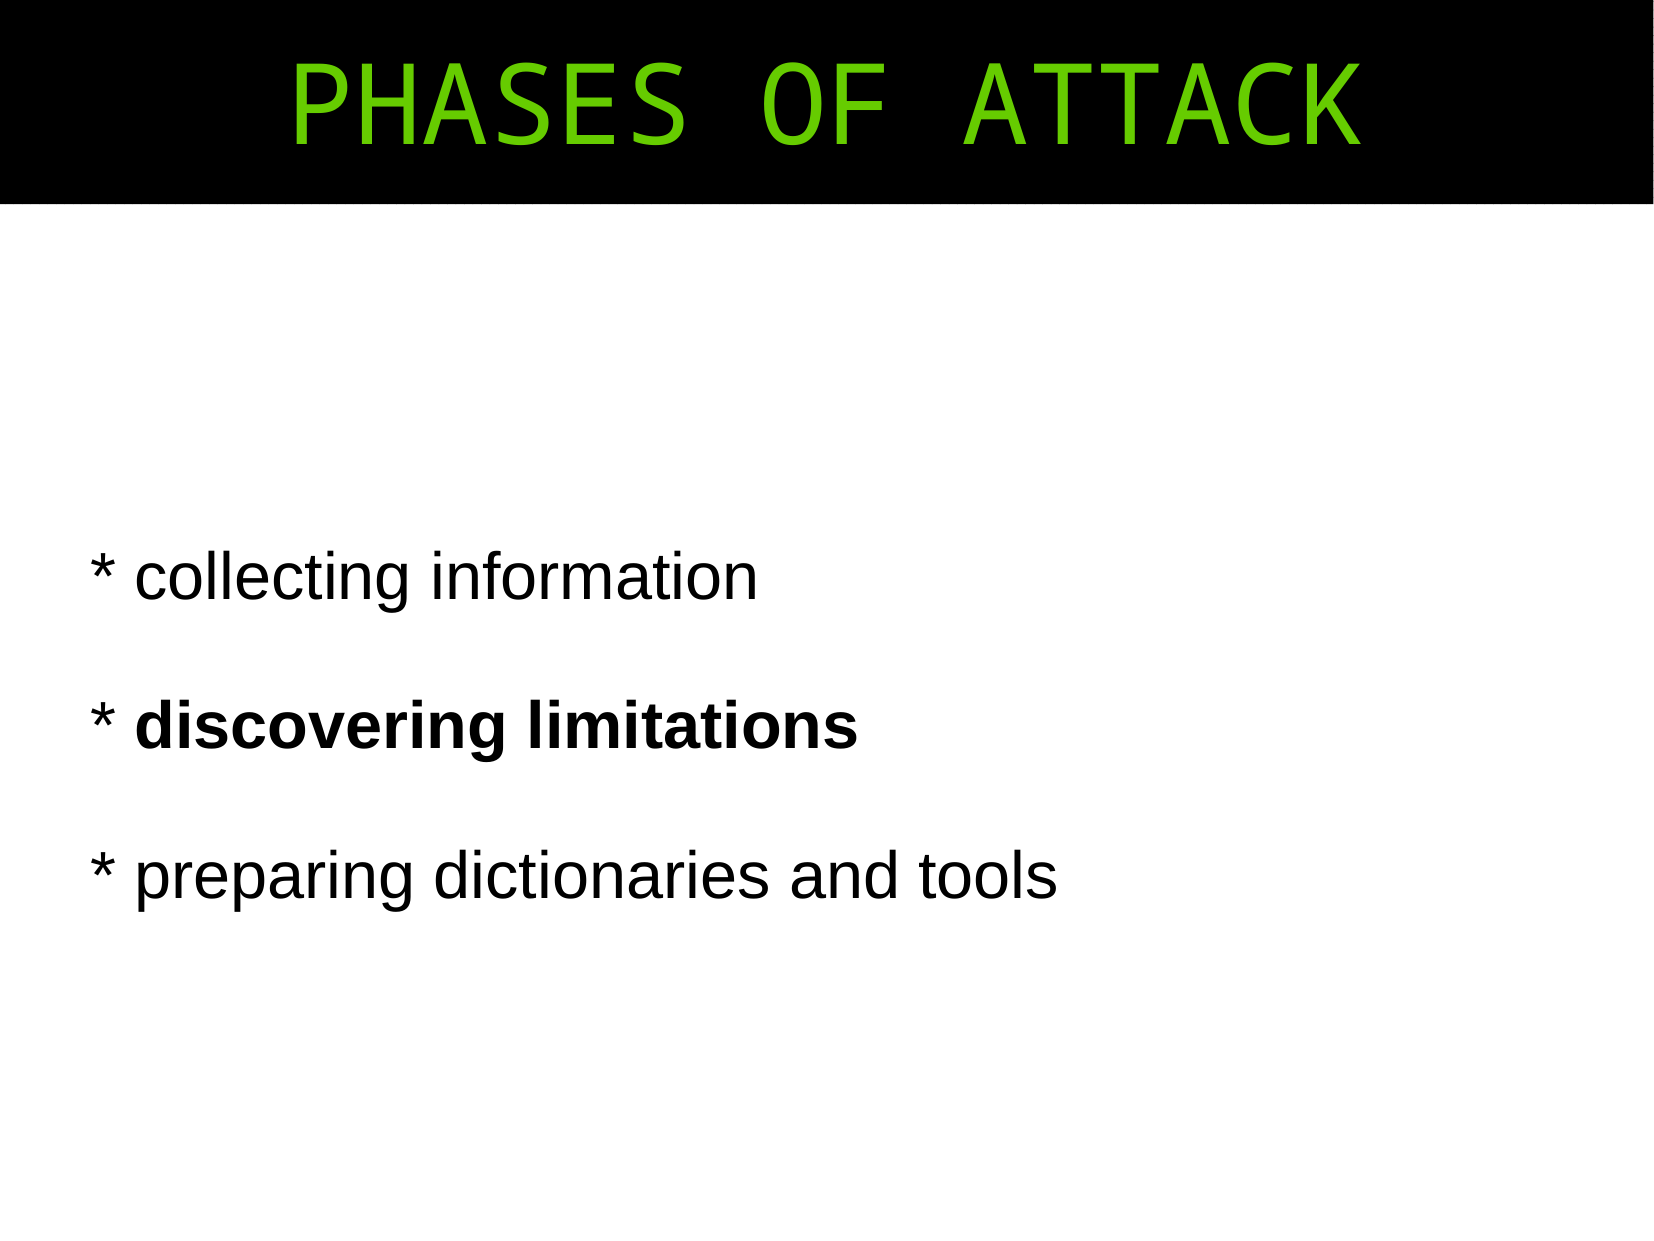

# PHASES OF ATTACK
* collecting information
* discovering limitations
* preparing dictionaries and tools